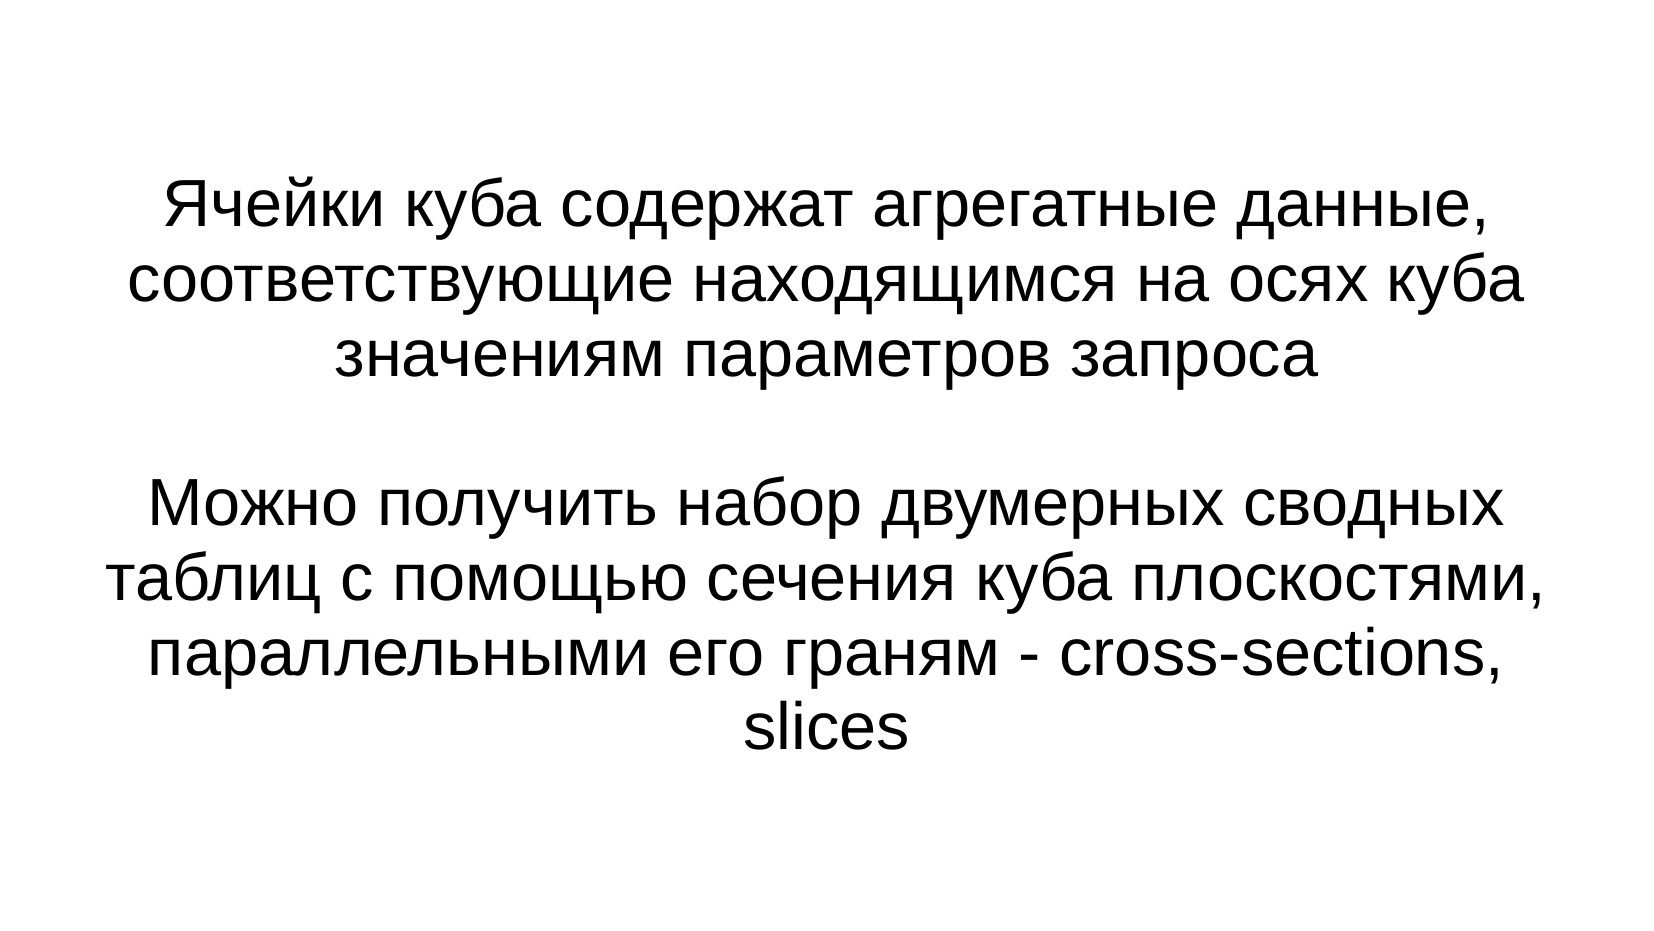

# Ячейки куба содержат агрегатные данные, соответствующие находящимся на осях куба значениям параметров запроса
Можно получить набор двумерных сводных таблиц с помощью сечения куба плоскостями, параллельными его граням - cross-sections, slices